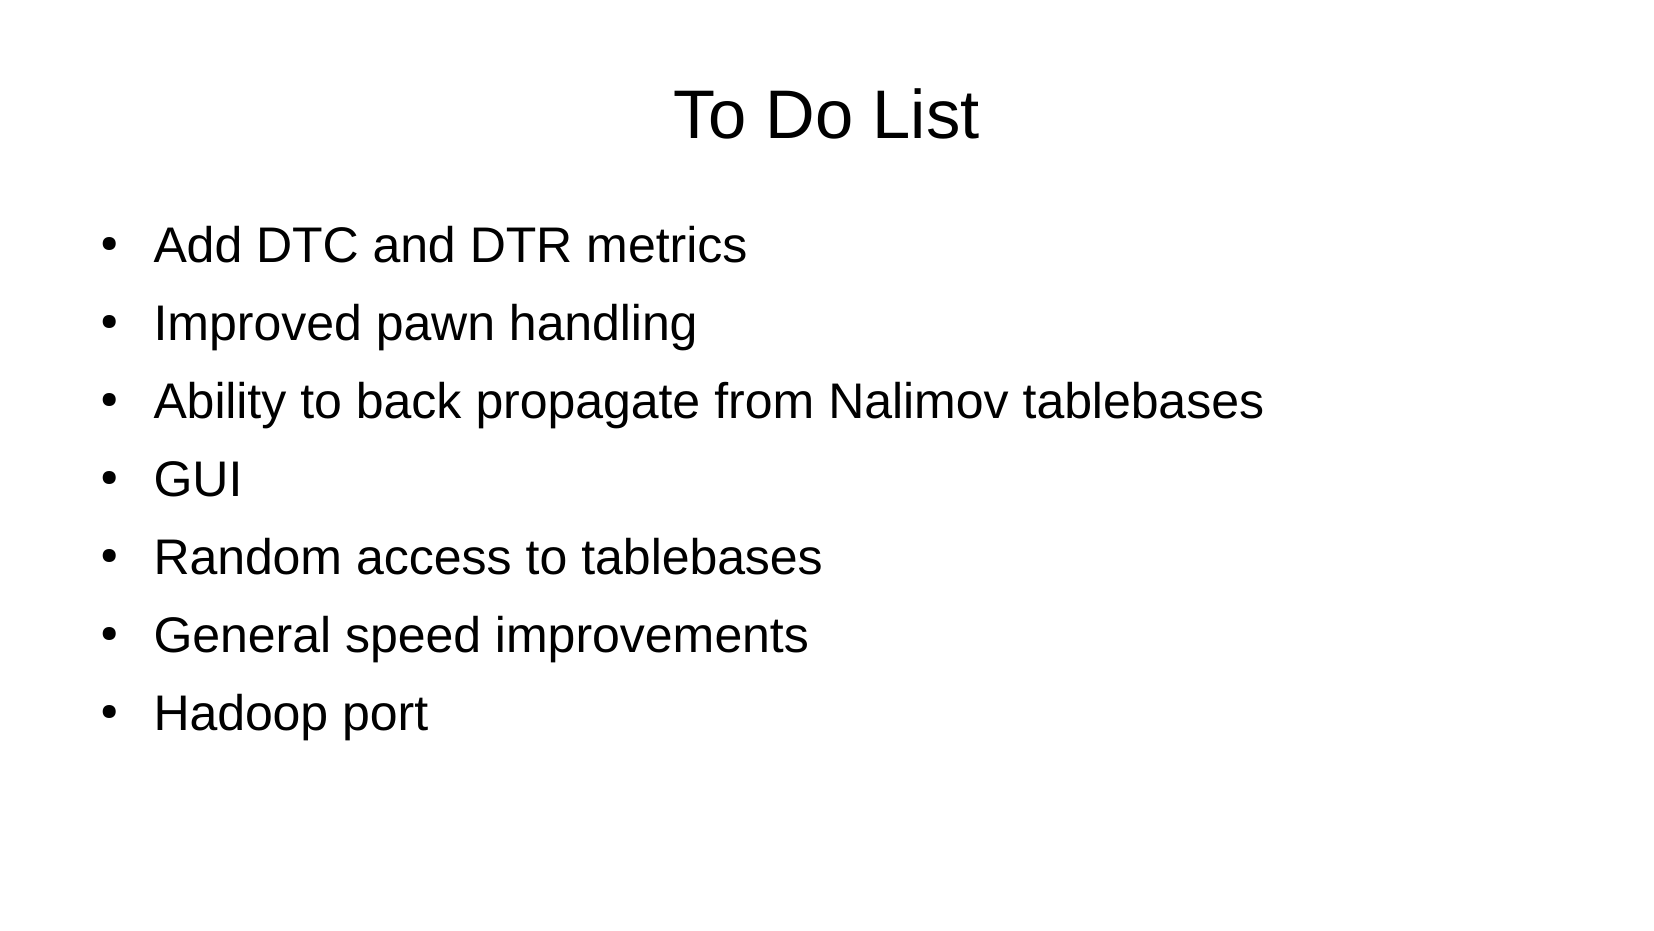

# To Do List
Add DTC and DTR metrics
Improved pawn handling
Ability to back propagate from Nalimov tablebases
GUI
Random access to tablebases
General speed improvements
Hadoop port